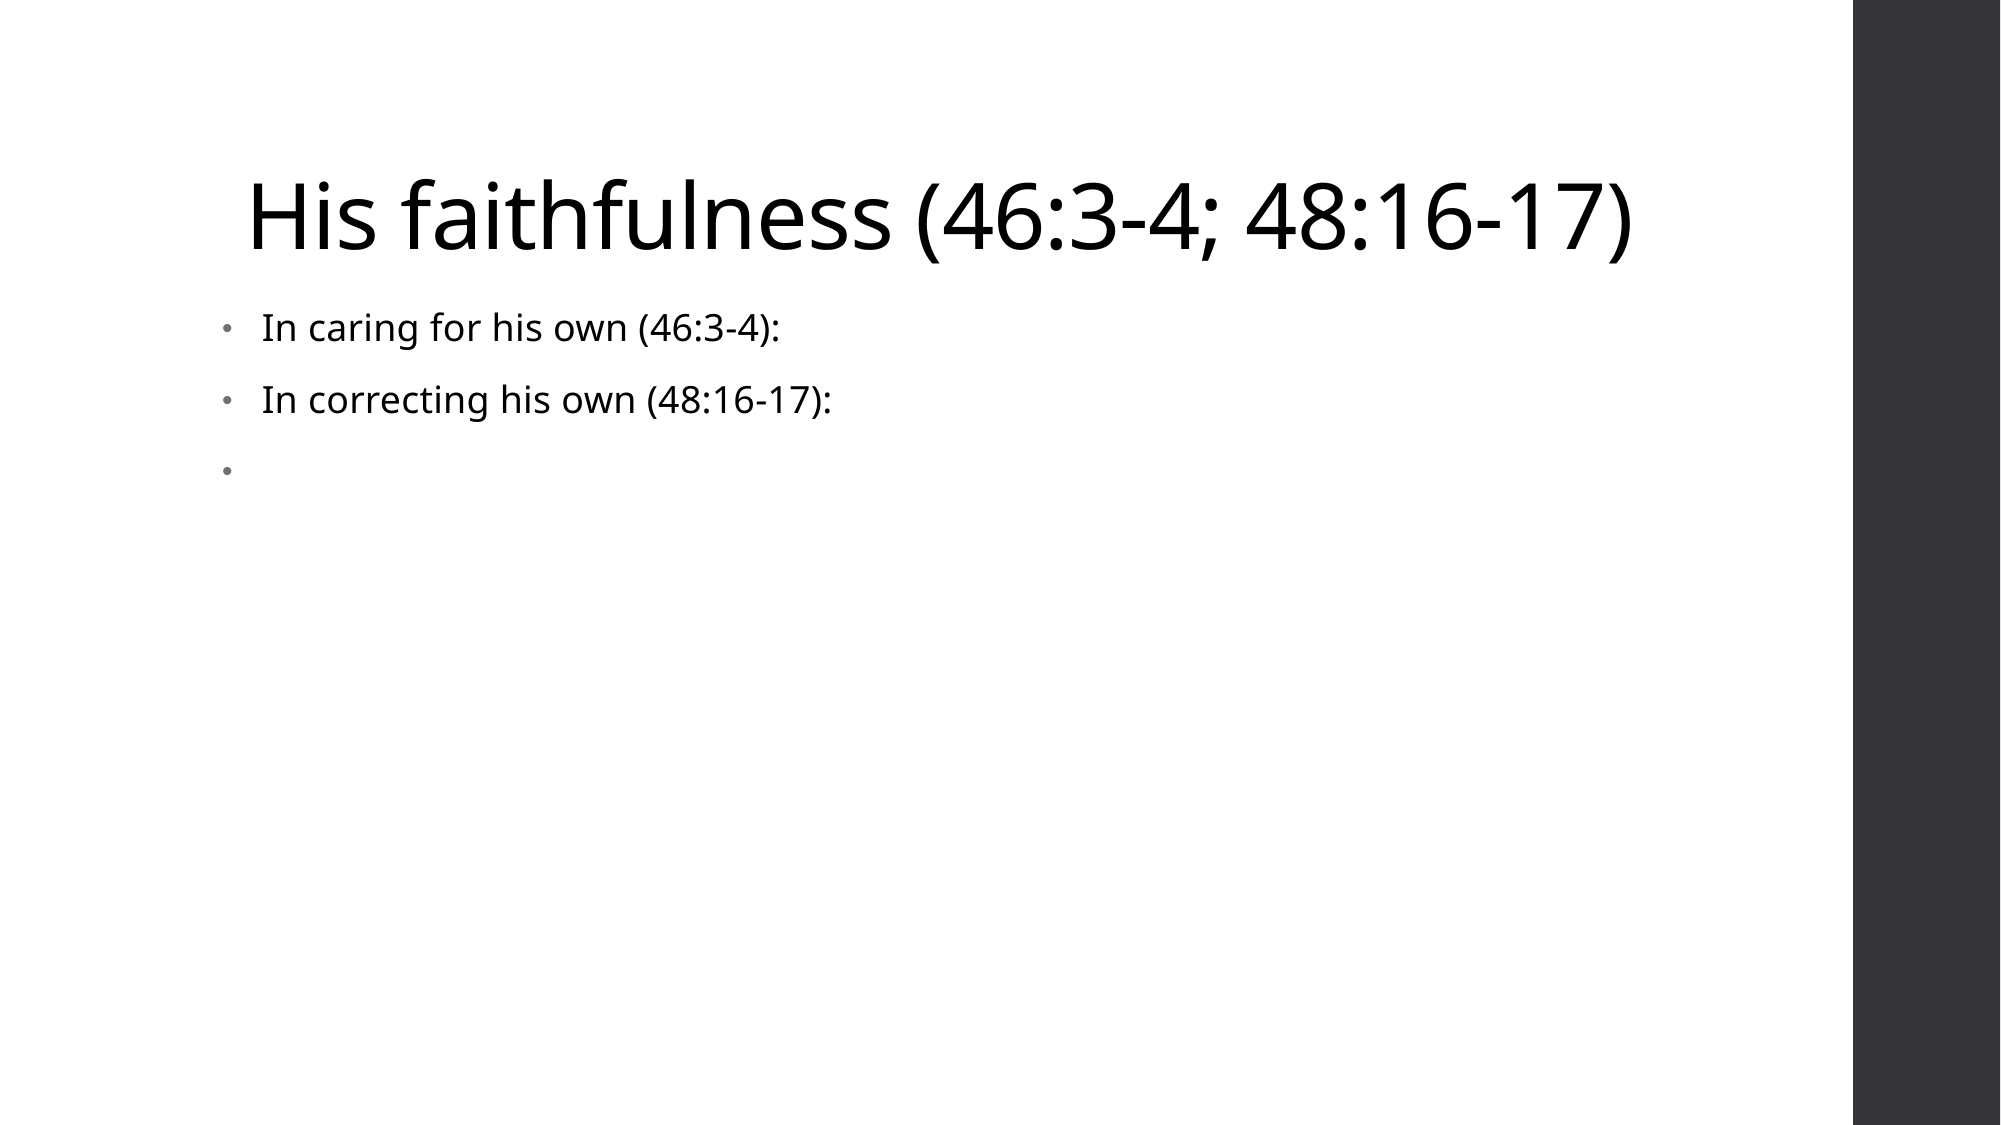

# His faithfulness (46:3-4; 48:16-17)
 In caring for his own (46:3-4):
 In correcting his own (48:16-17):